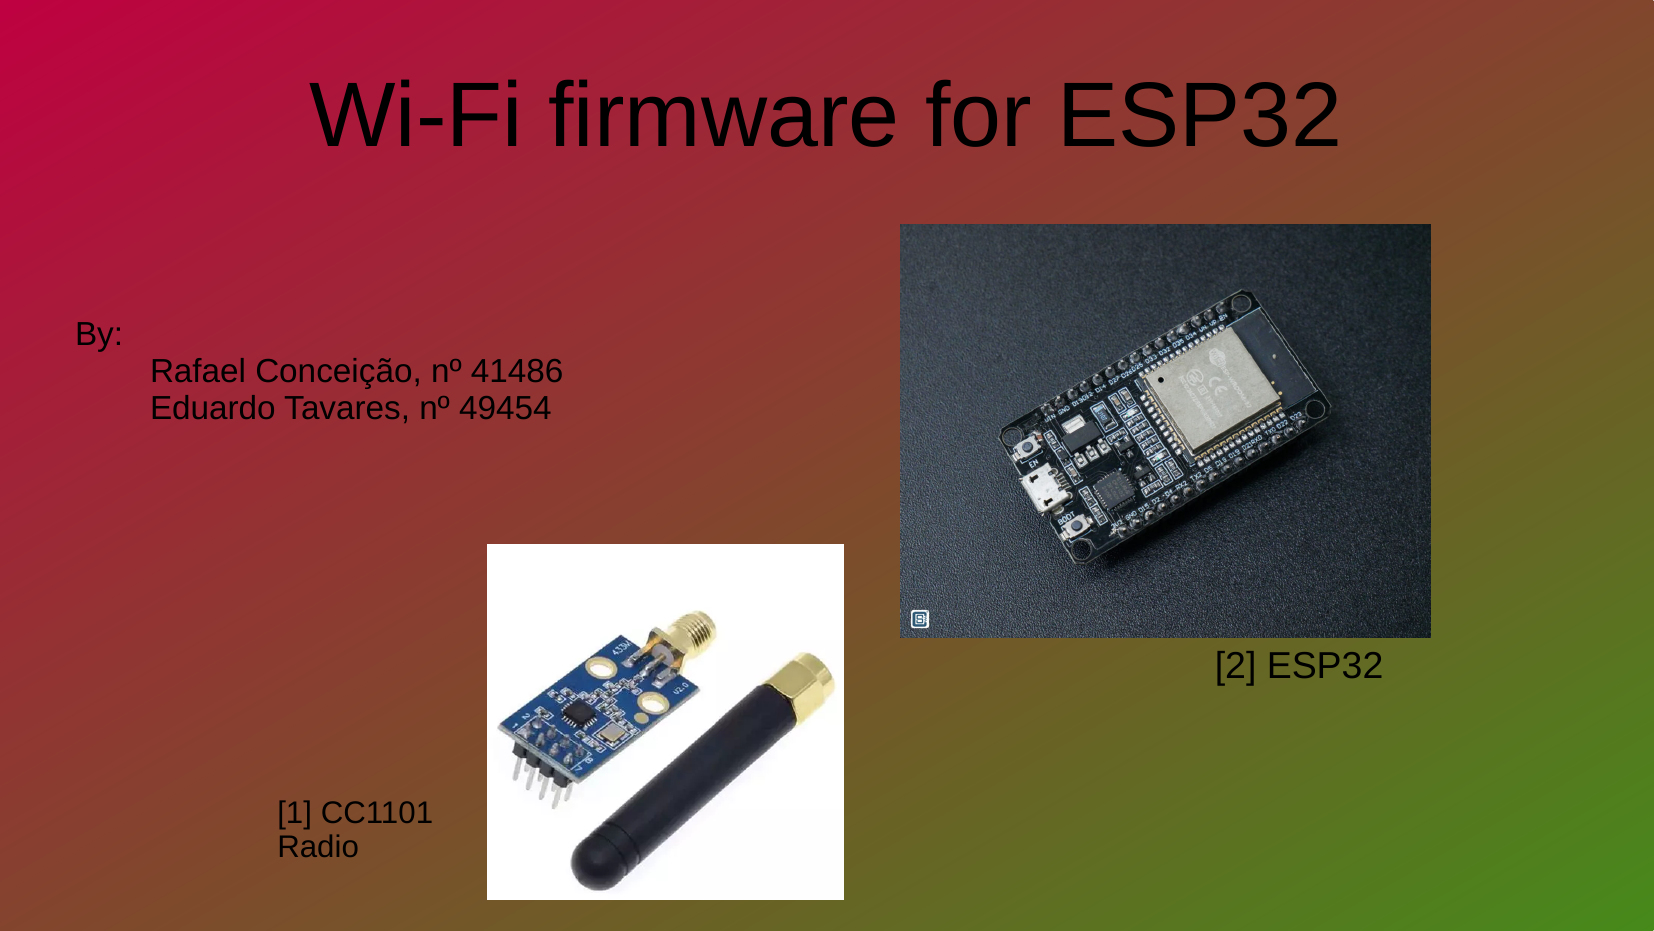

# Wi-Fi firmware for ESP32
By:
	Rafael Conceição, nº 41486
	Eduardo Tavares, nº 49454
[2] ESP32
[1] CC1101 Radio